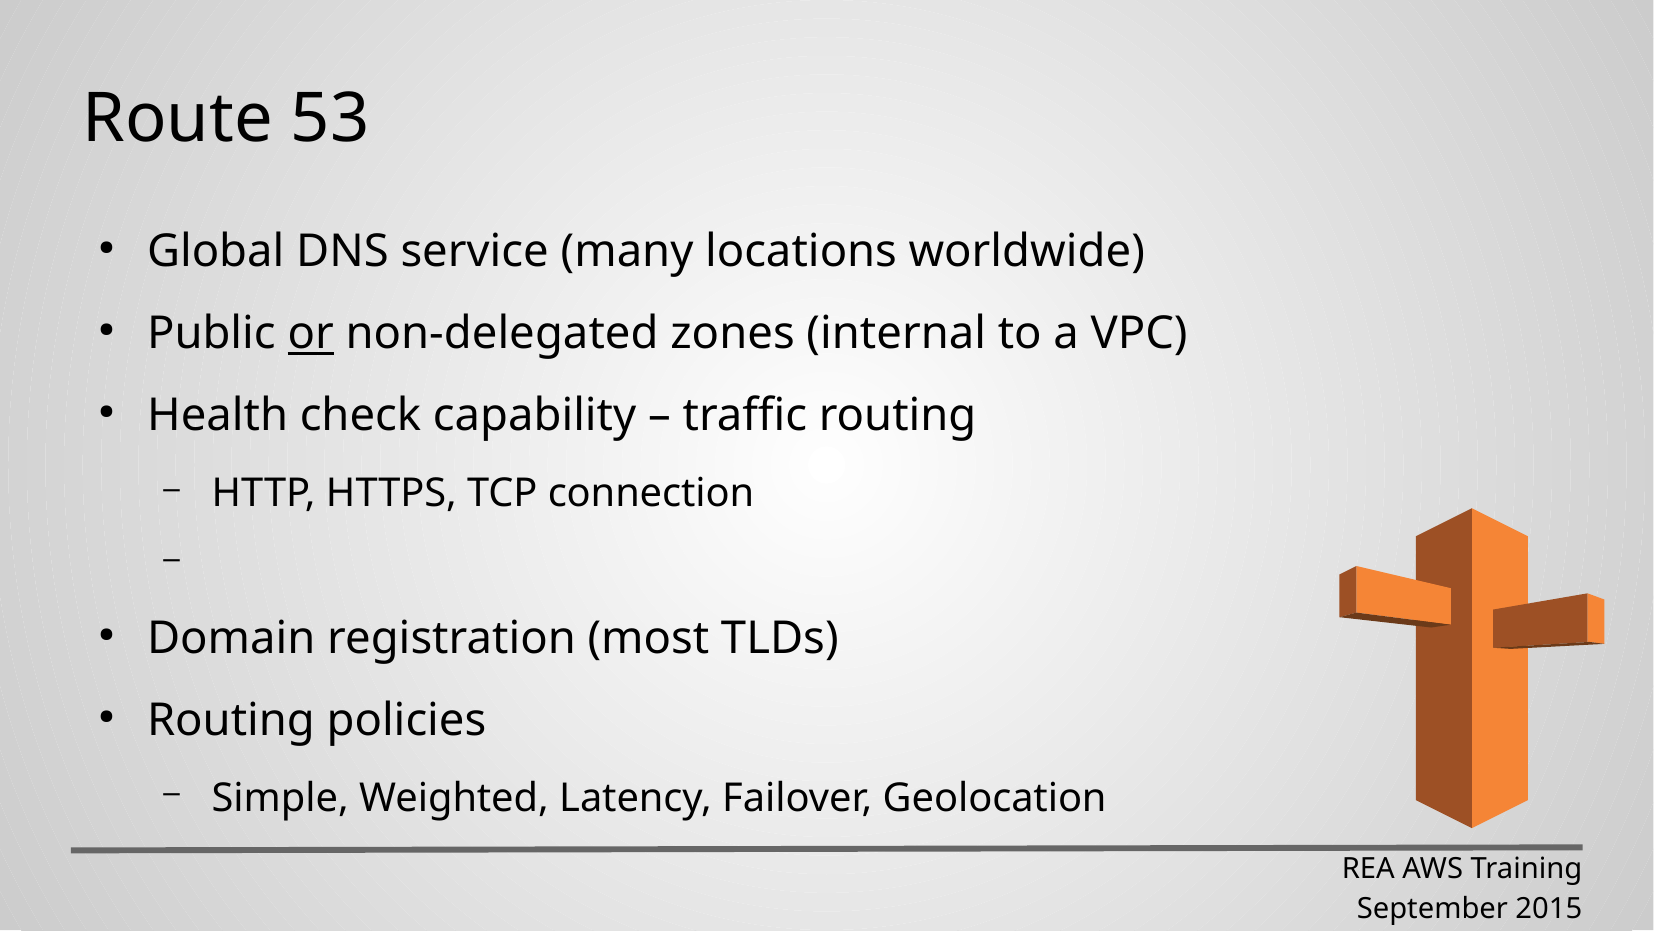

# Route 53
Global DNS service (many locations worldwide)
Public or non-delegated zones (internal to a VPC)
Health check capability – traffic routing
HTTP, HTTPS, TCP connection
Domain registration (most TLDs)
Routing policies
Simple, Weighted, Latency, Failover, Geolocation